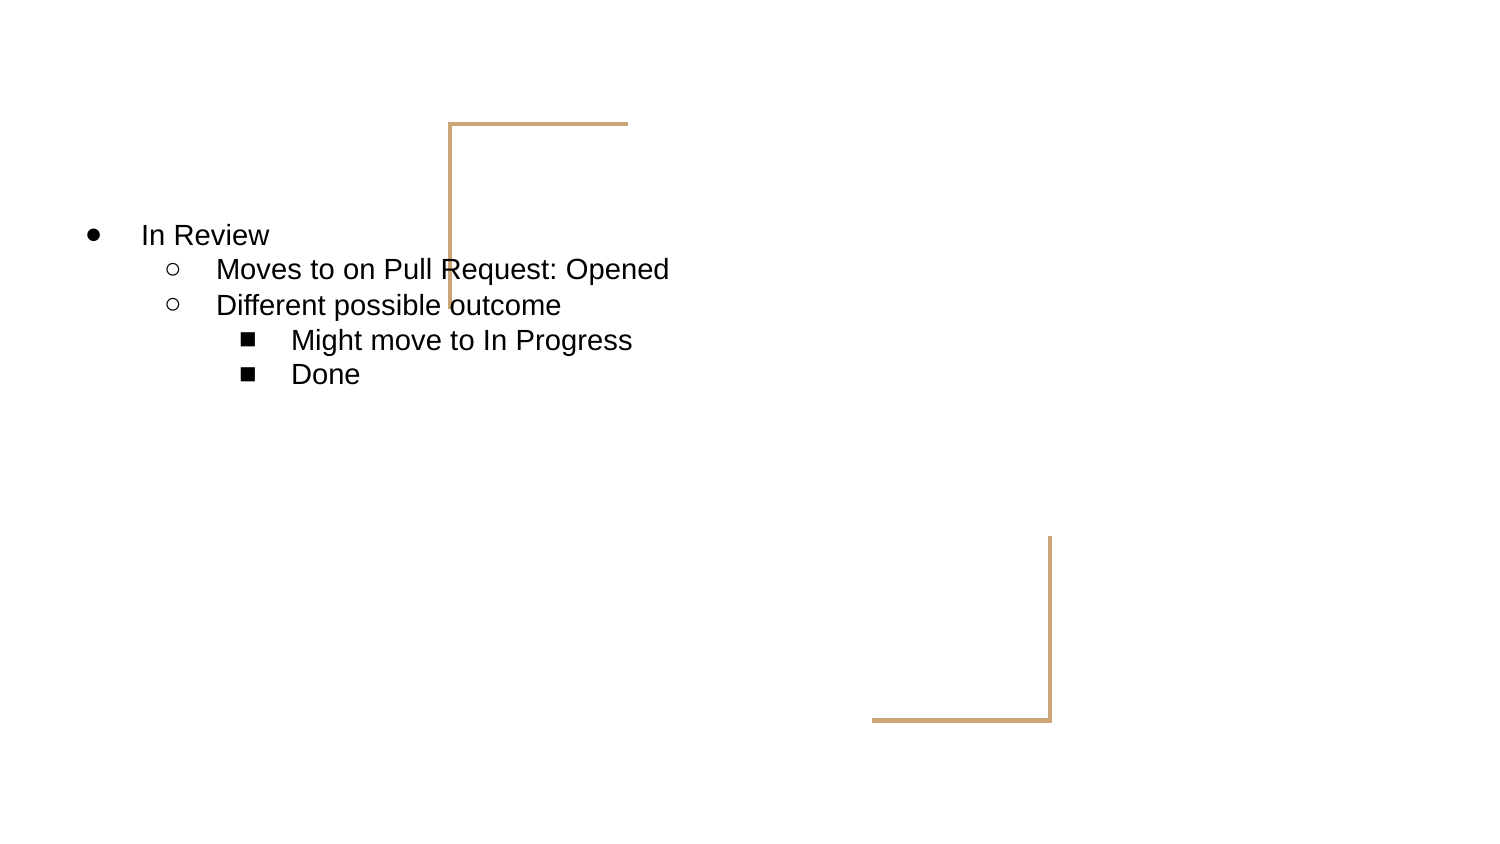

#
In Review
Moves to on Pull Request: Opened
Different possible outcome
Might move to In Progress
Done